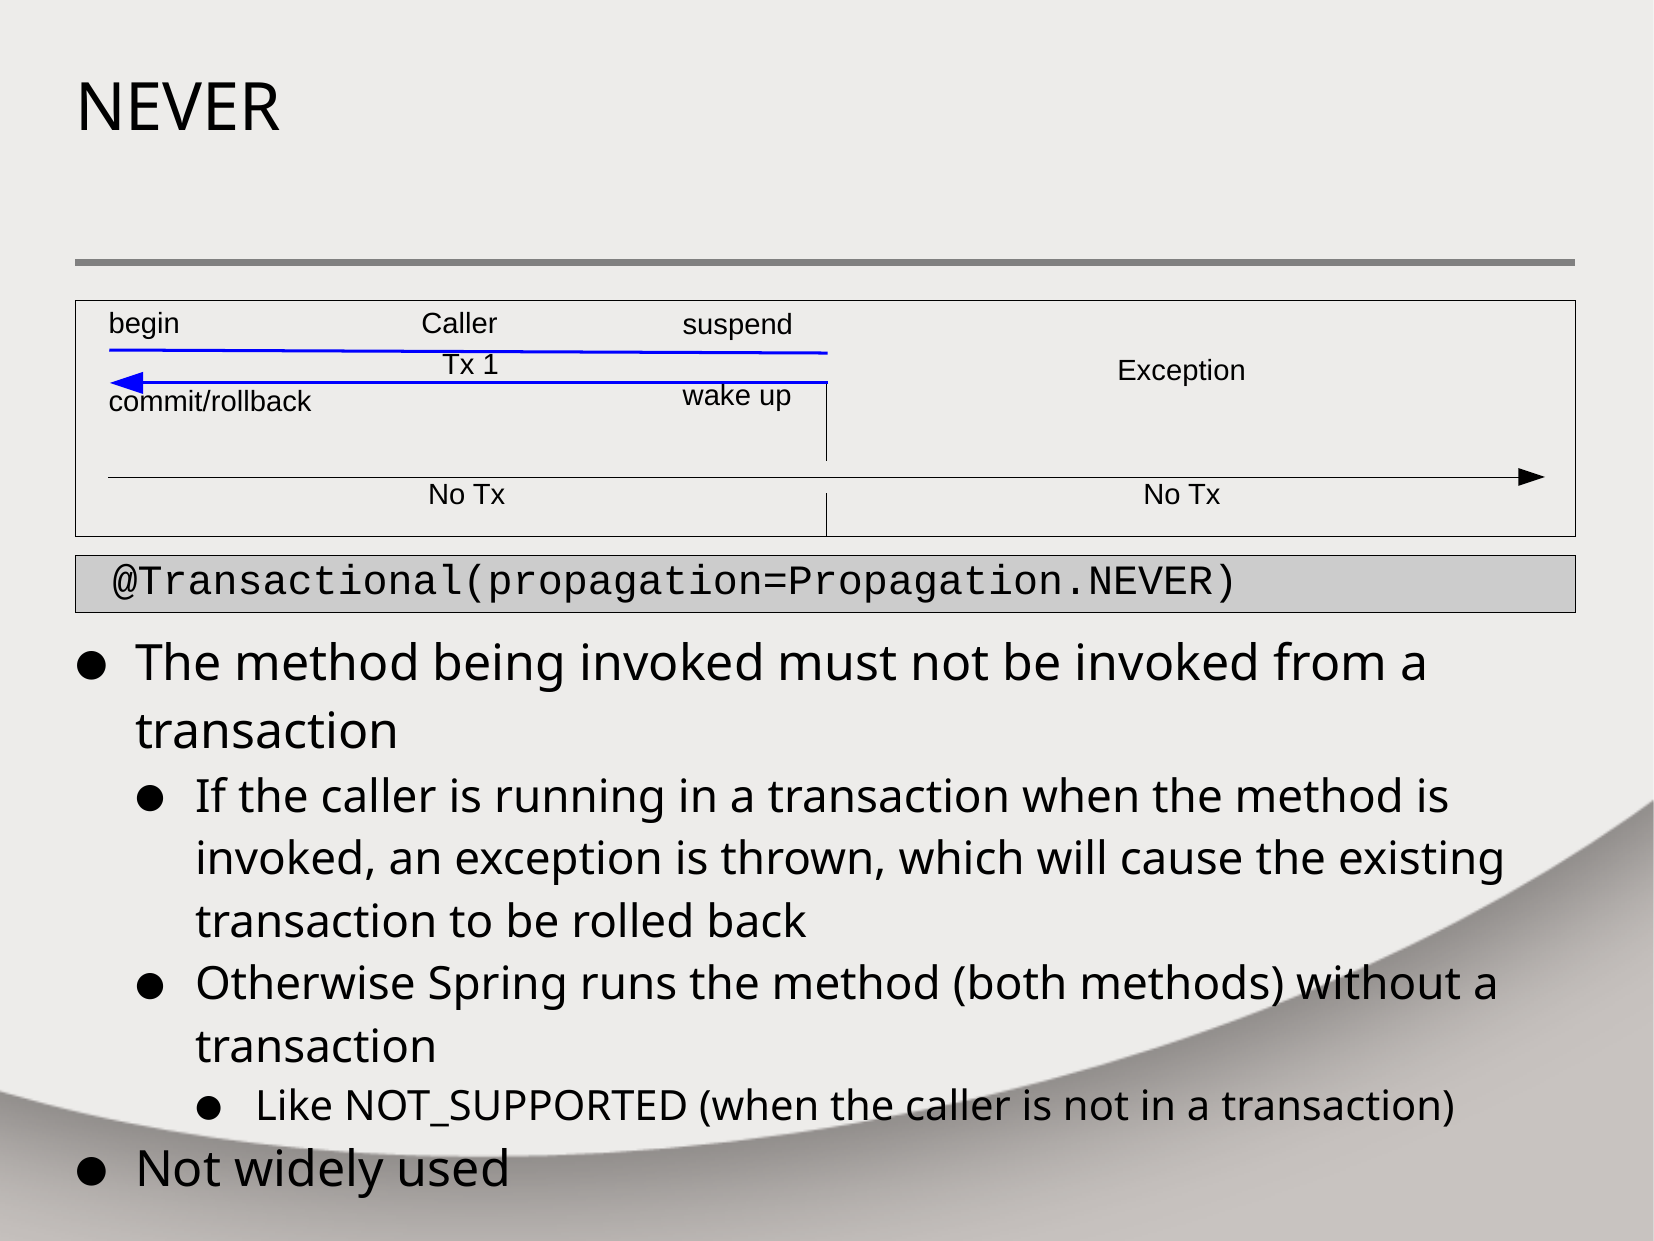

# NEVER
Caller
begin
suspend
The method being invoked must not be invoked from a transaction
If the caller is running in a transaction when the method is invoked, an exception is thrown, which will cause the existing transaction to be rolled back
Otherwise Spring runs the method (both methods) without a transaction
Like NOT_SUPPORTED (when the caller is not in a transaction)
Not widely used
Tx 1
Exception
wake up
commit/rollback
No Tx
No Tx
@Transactional(propagation=Propagation.NEVER)